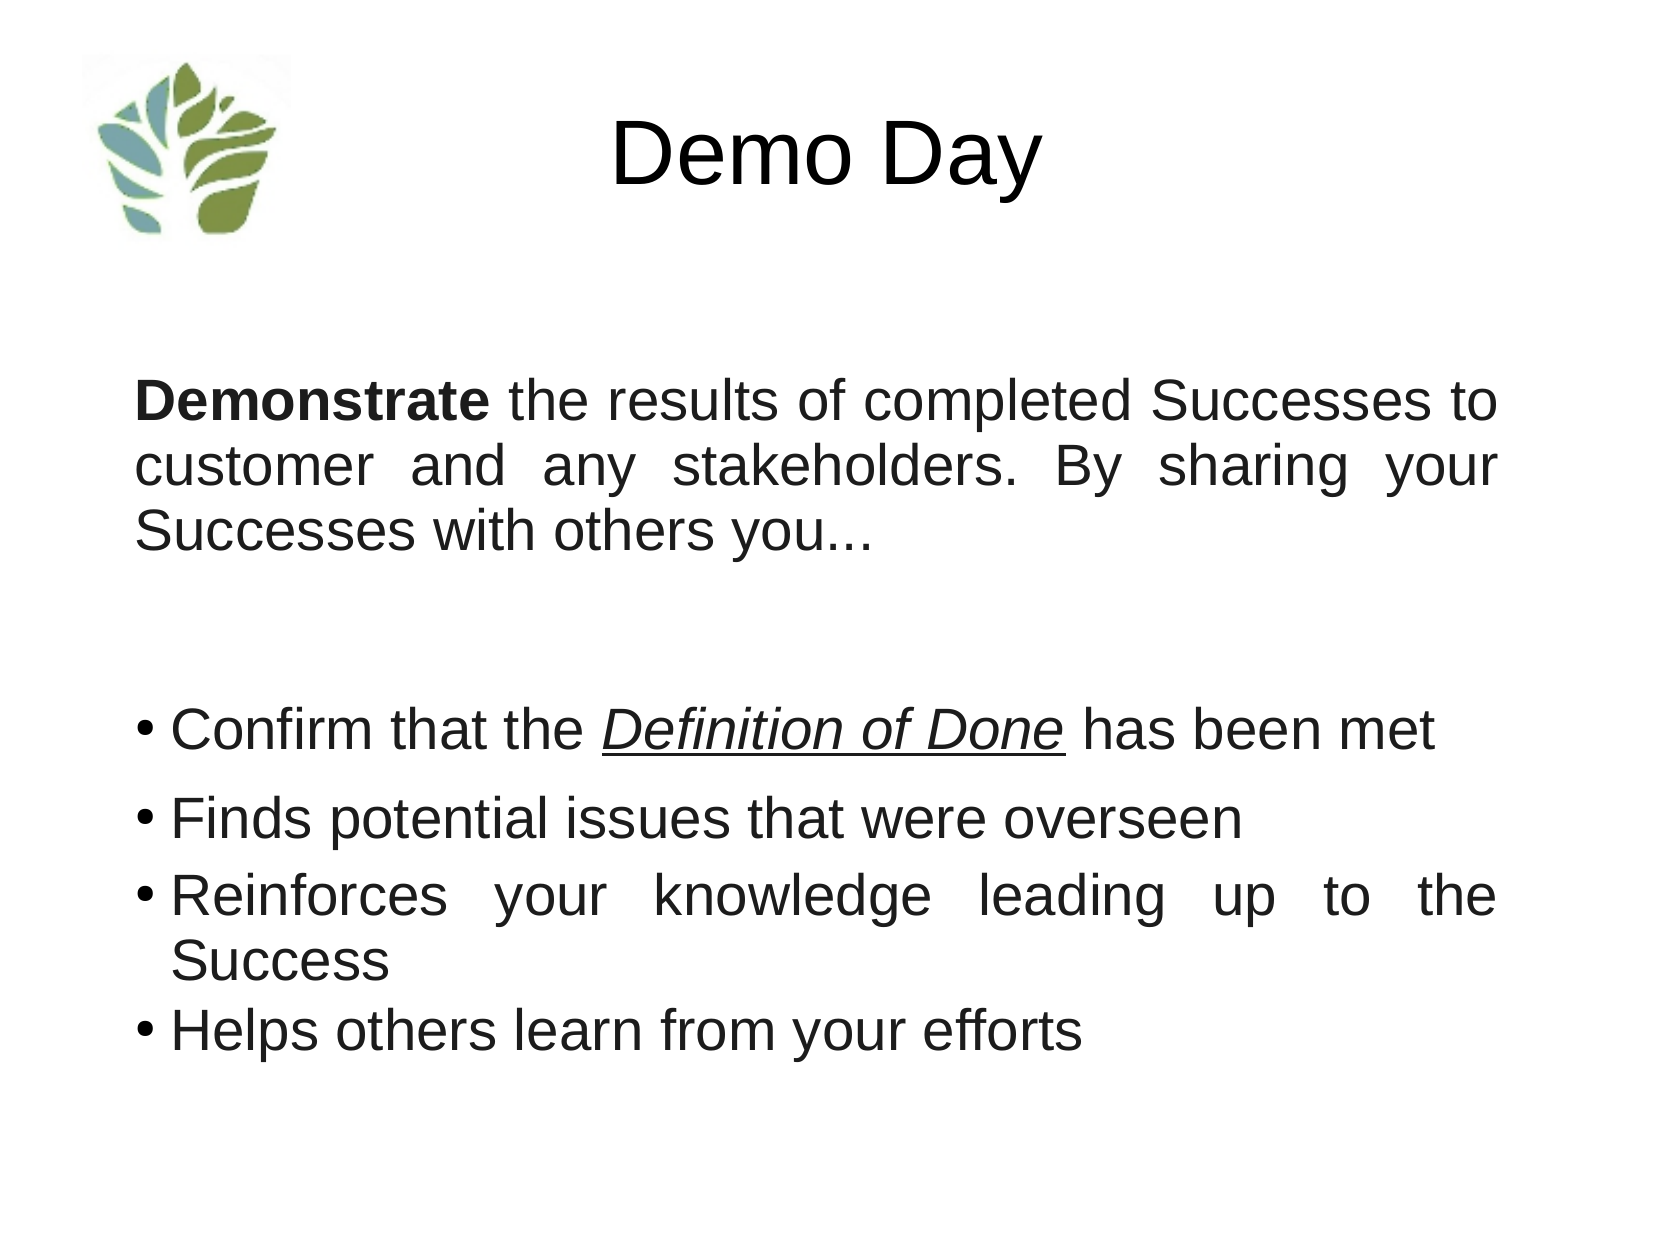

# Demo Day
Demonstrate the results of completed Successes to customer and any stakeholders. By sharing your Successes with others you...
Confirm that the Definition of Done has been met
Finds potential issues that were overseen
Reinforces your knowledge leading up to the Success
Helps others learn from your efforts